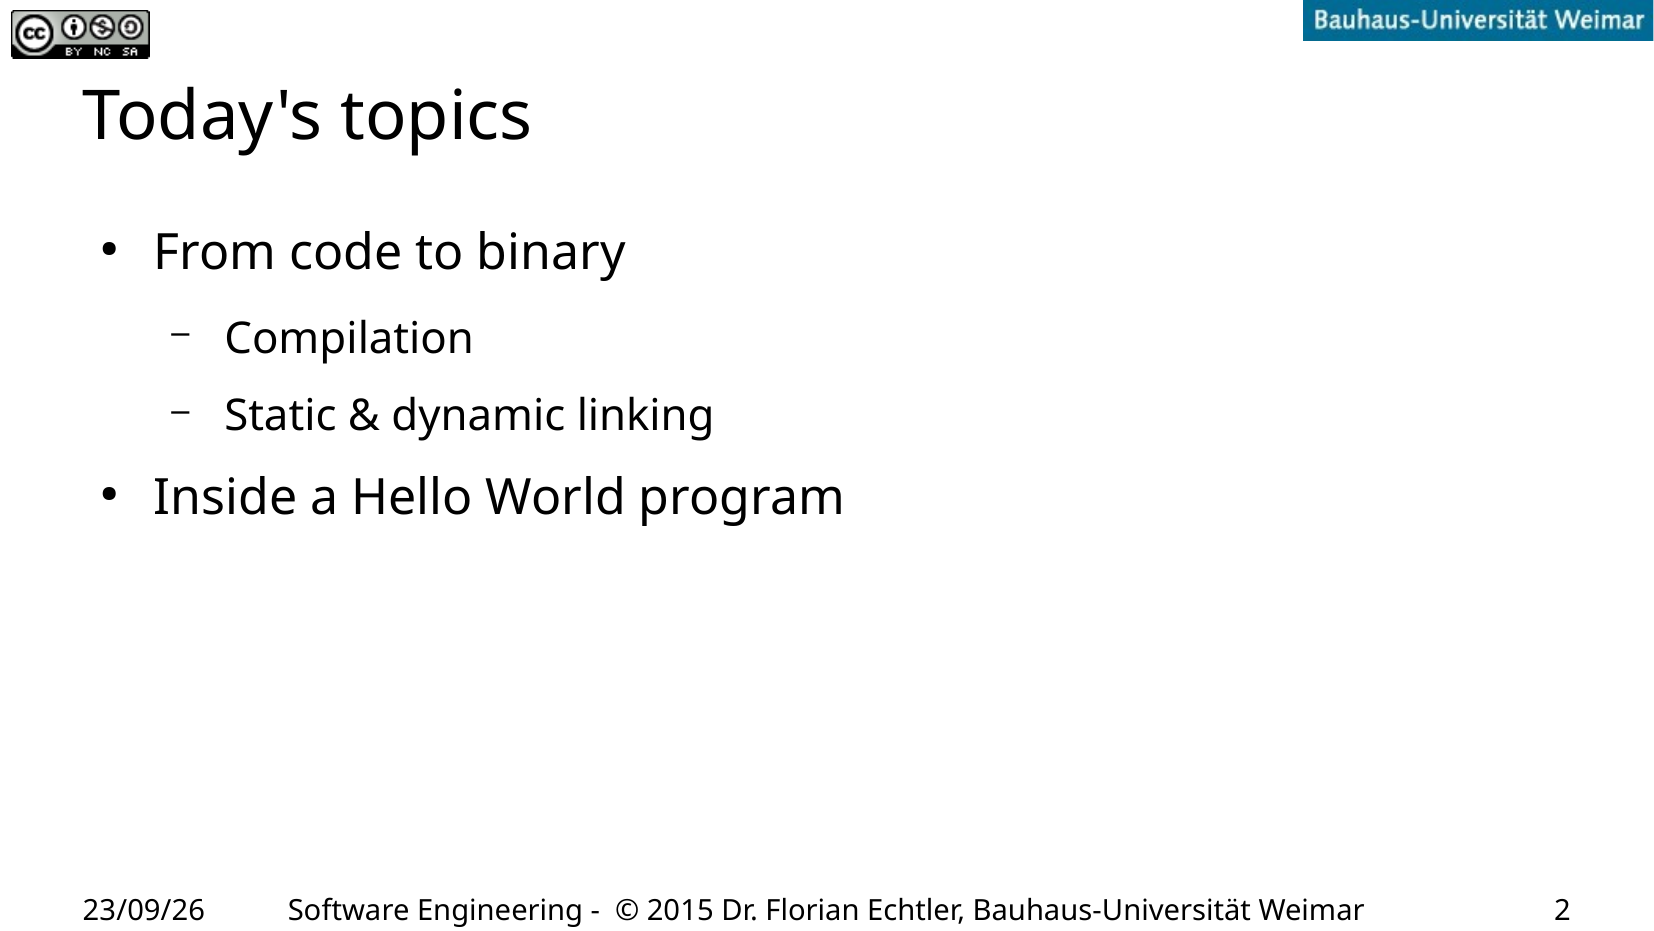

# Today's topics
From code to binary
Compilation
Static & dynamic linking
Inside a Hello World program
Software Engineering - © 2015 Dr. Florian Echtler, Bauhaus-Universität Weimar
2